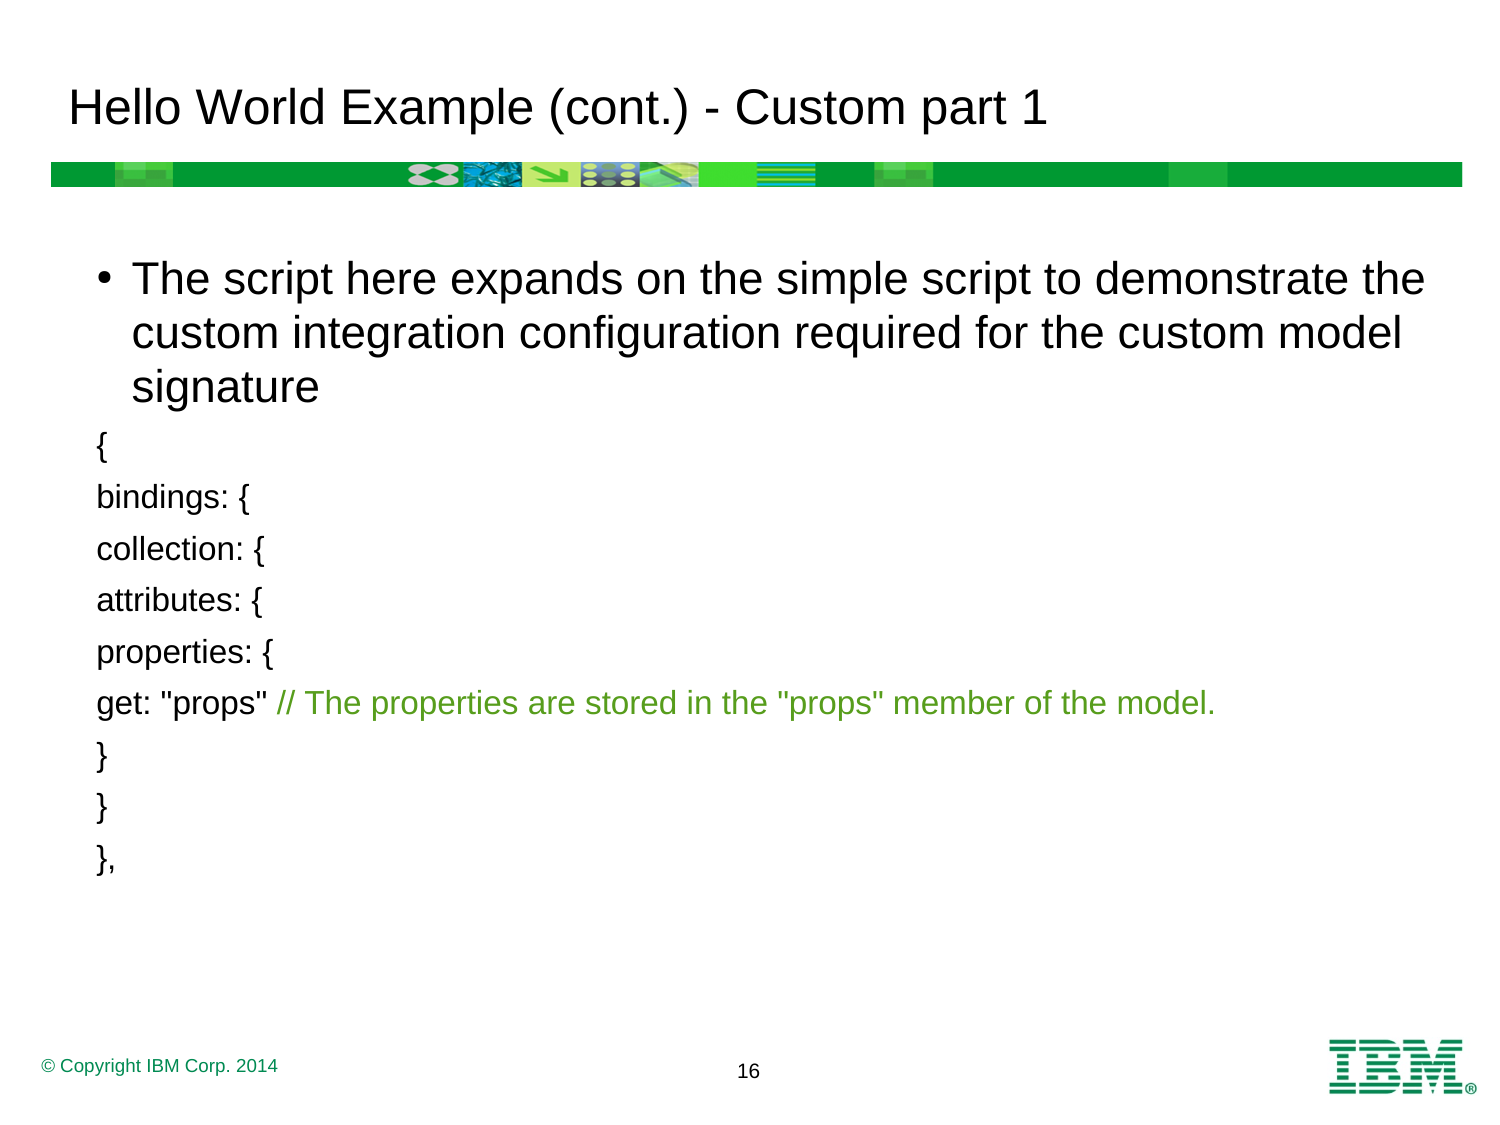

# Hello World Example (cont.) - Custom part 1
The script here expands on the simple script to demonstrate the custom integration configuration required for the custom model signature
{
bindings: {
collection: {
attributes: {
properties: {
get: "props" // The properties are stored in the "props" member of the model.
}
}
},
16